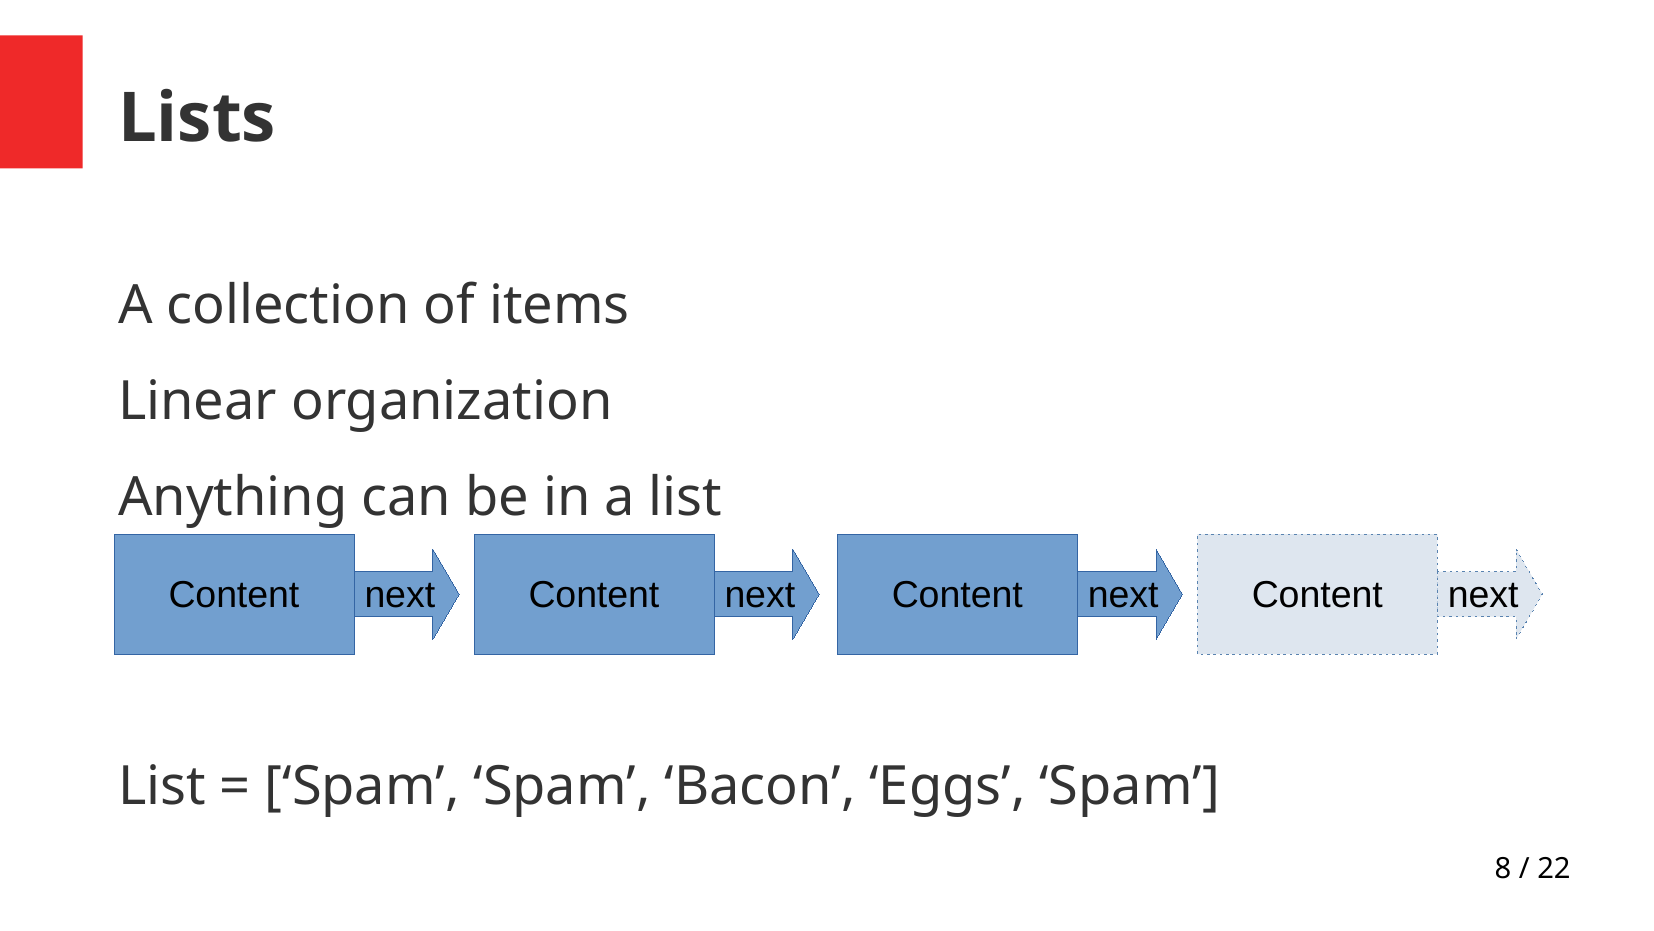

# Lists
A collection of items
Linear organization
Anything can be in a list
List = [‘Spam’, ‘Spam’, ‘Bacon’, ‘Eggs’, ‘Spam’]
Content
next
Content
next
Content
next
Content
next
8